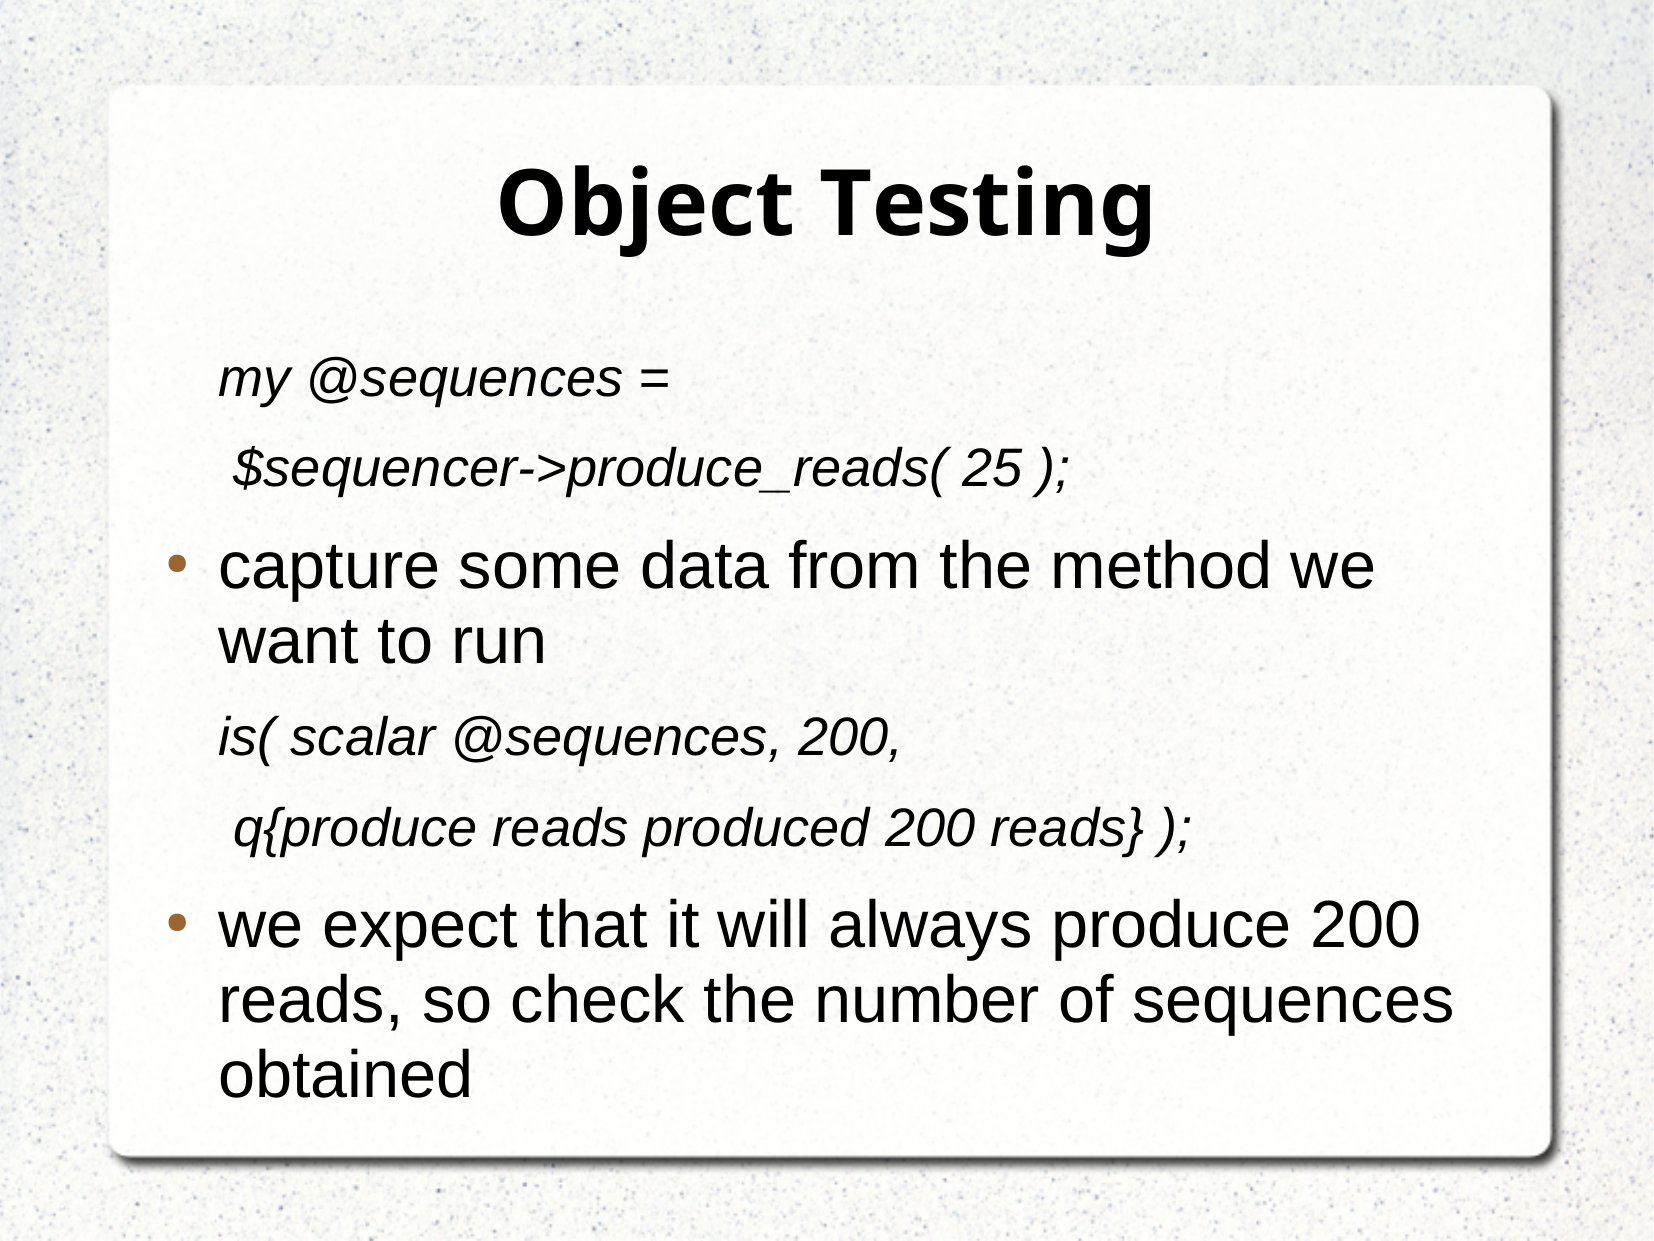

# Object Testing
my @sequences =
 $sequencer->produce_reads( 25 );
capture some data from the method we want to run
is( scalar @sequences, 200,
 q{produce reads produced 200 reads} );
we expect that it will always produce 200 reads, so check the number of sequences obtained